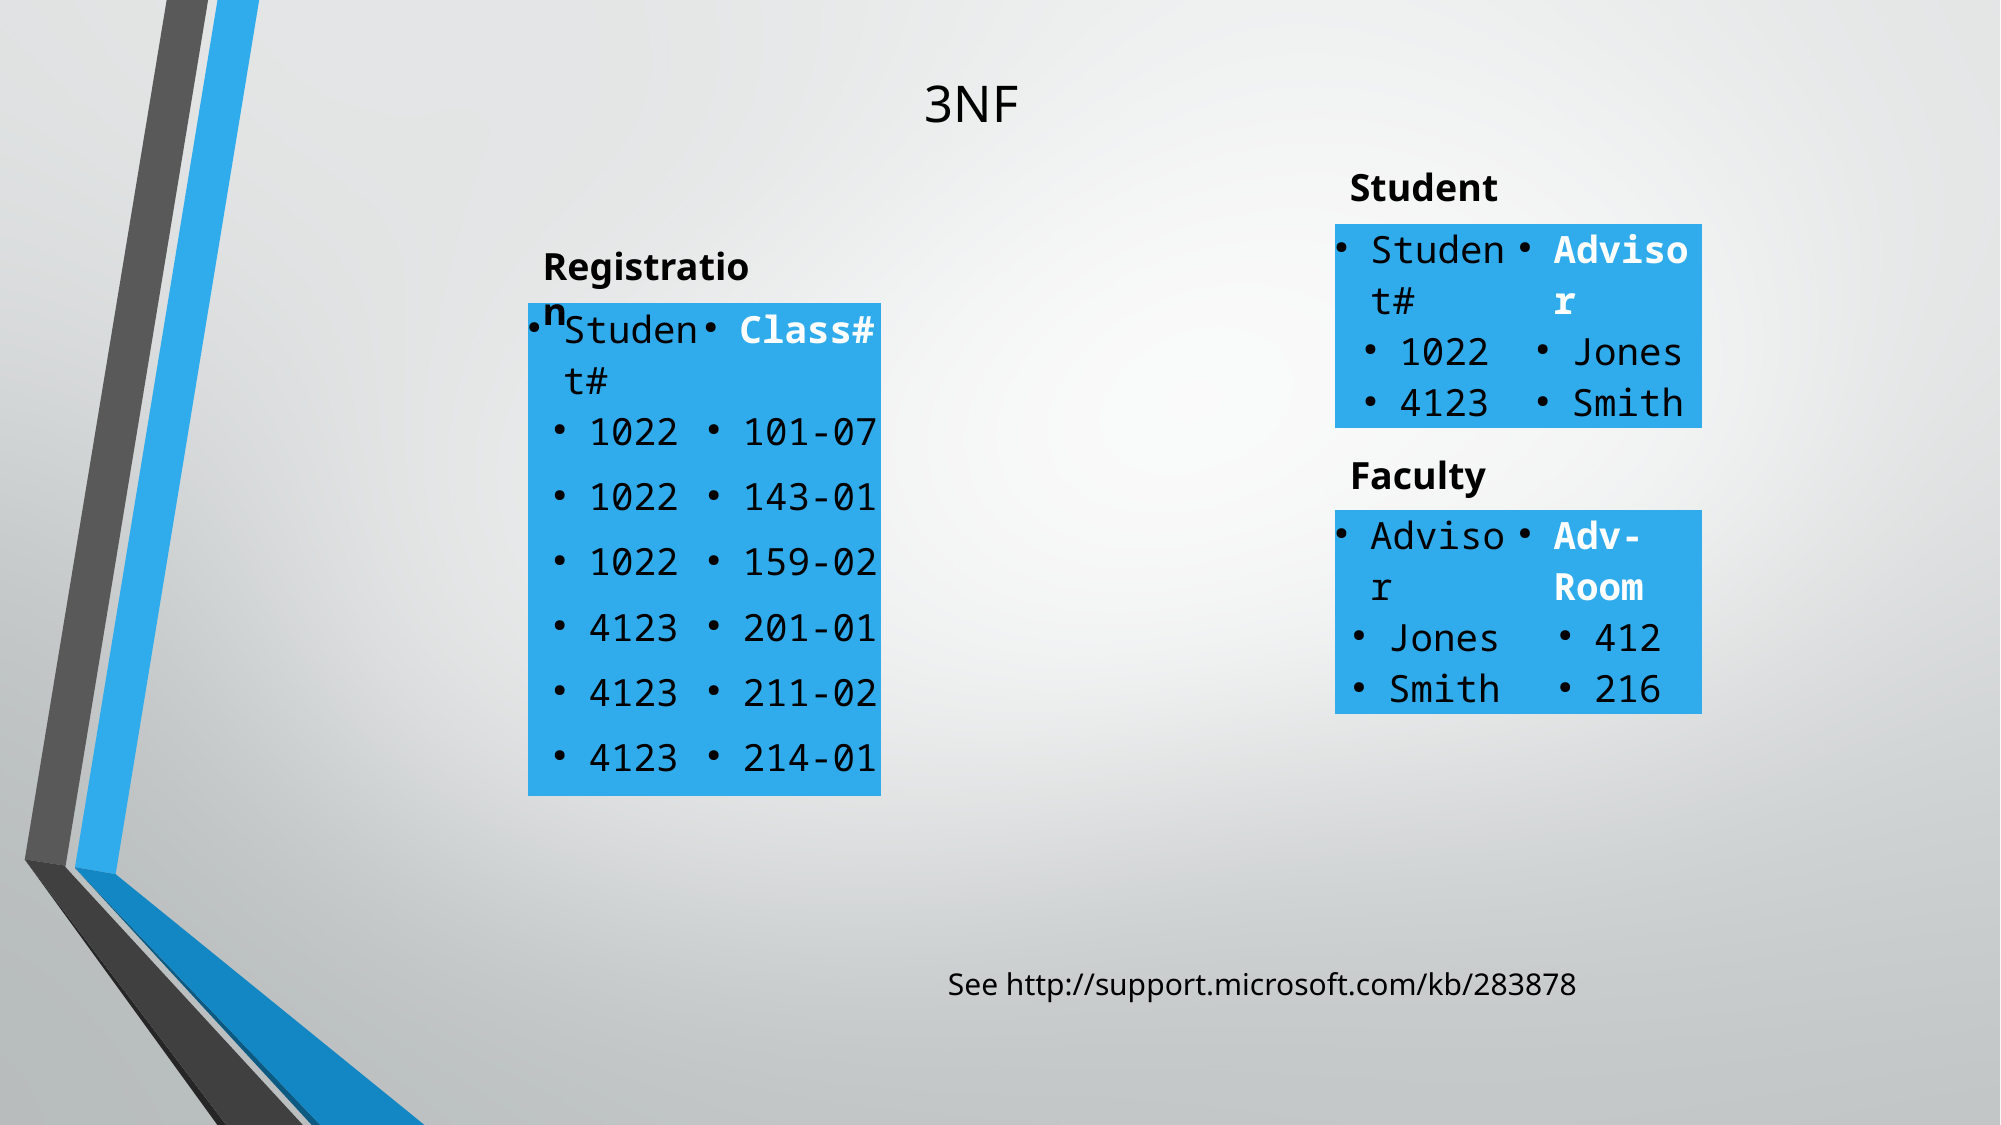

3NF
Student
| Student# | Advisor |
| --- | --- |
| 1022 | Jones |
| 4123 | Smith |
Registration
| Student# | Class# |
| --- | --- |
| 1022 | 101-07 |
| 1022 | 143-01 |
| 1022 | 159-02 |
| 4123 | 201-01 |
| 4123 | 211-02 |
| 4123 | 214-01 |
Faculty
| Advisor | Adv-Room |
| --- | --- |
| Jones | 412 |
| Smith | 216 |
See http://support.microsoft.com/kb/283878